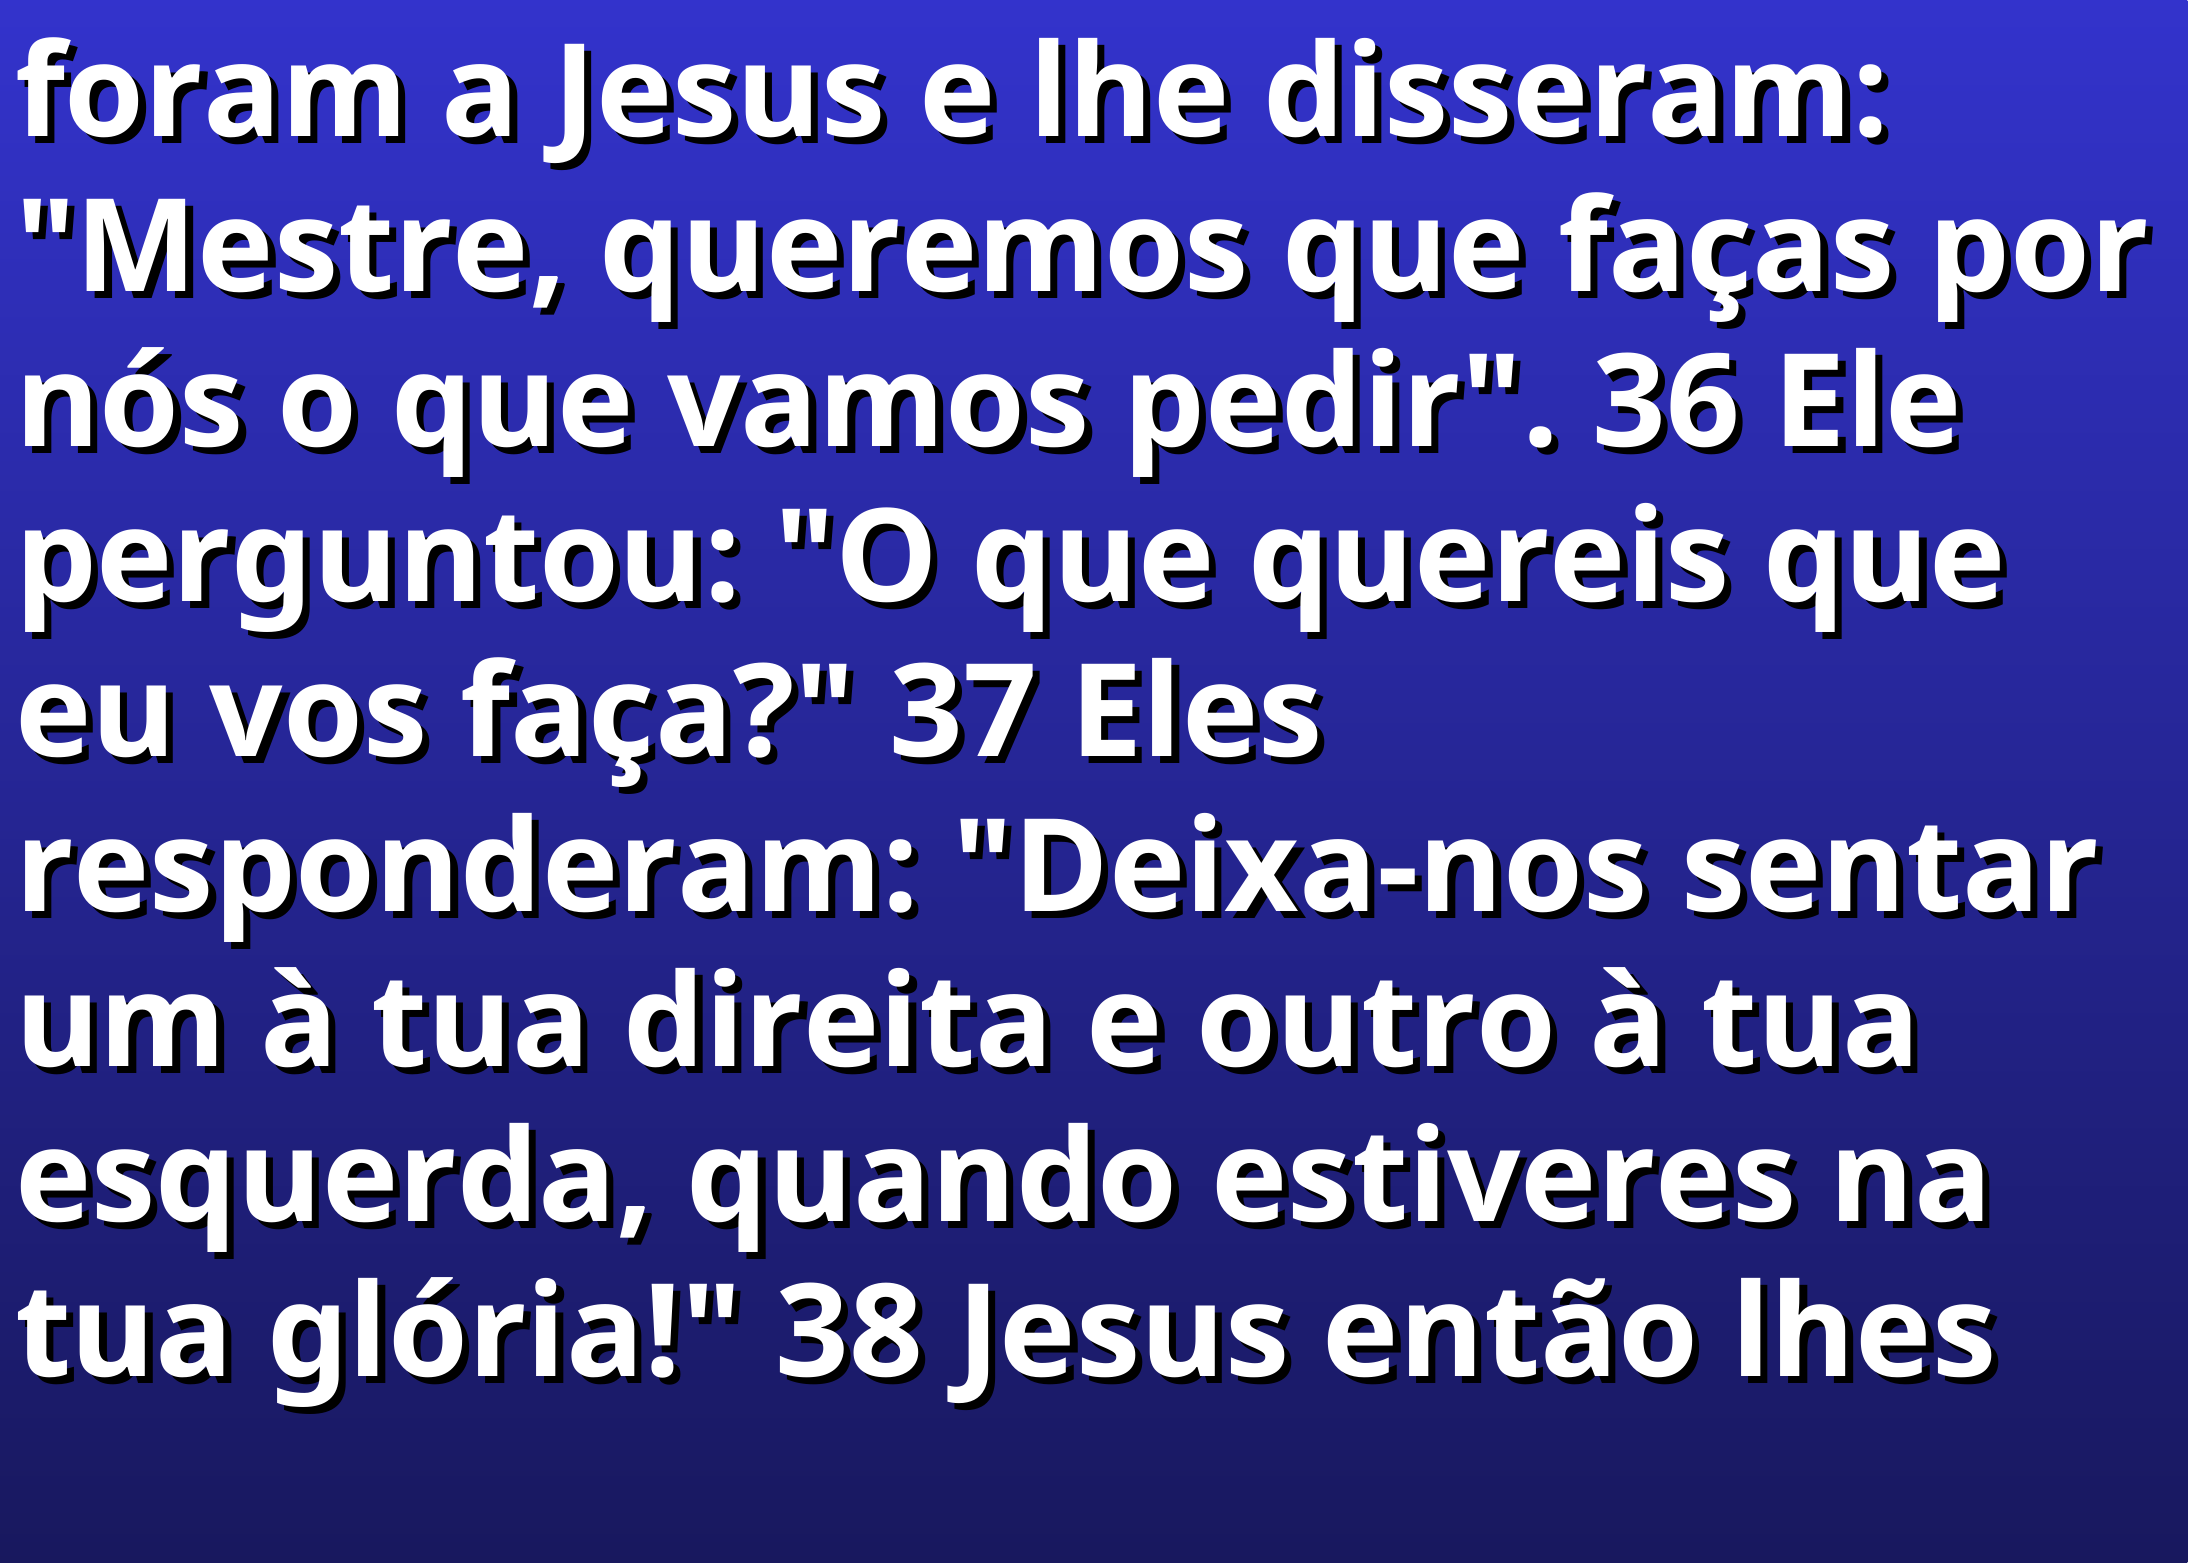

foram a Jesus e lhe disseram: "Mestre, queremos que faças por nós o que vamos pedir". 36 Ele perguntou: "O que quereis que eu vos faça?" 37 Eles responderam: "Deixa-nos sentar um à tua direita e outro à tua esquerda, quando estiveres na tua glória!" 38 Jesus então lhes